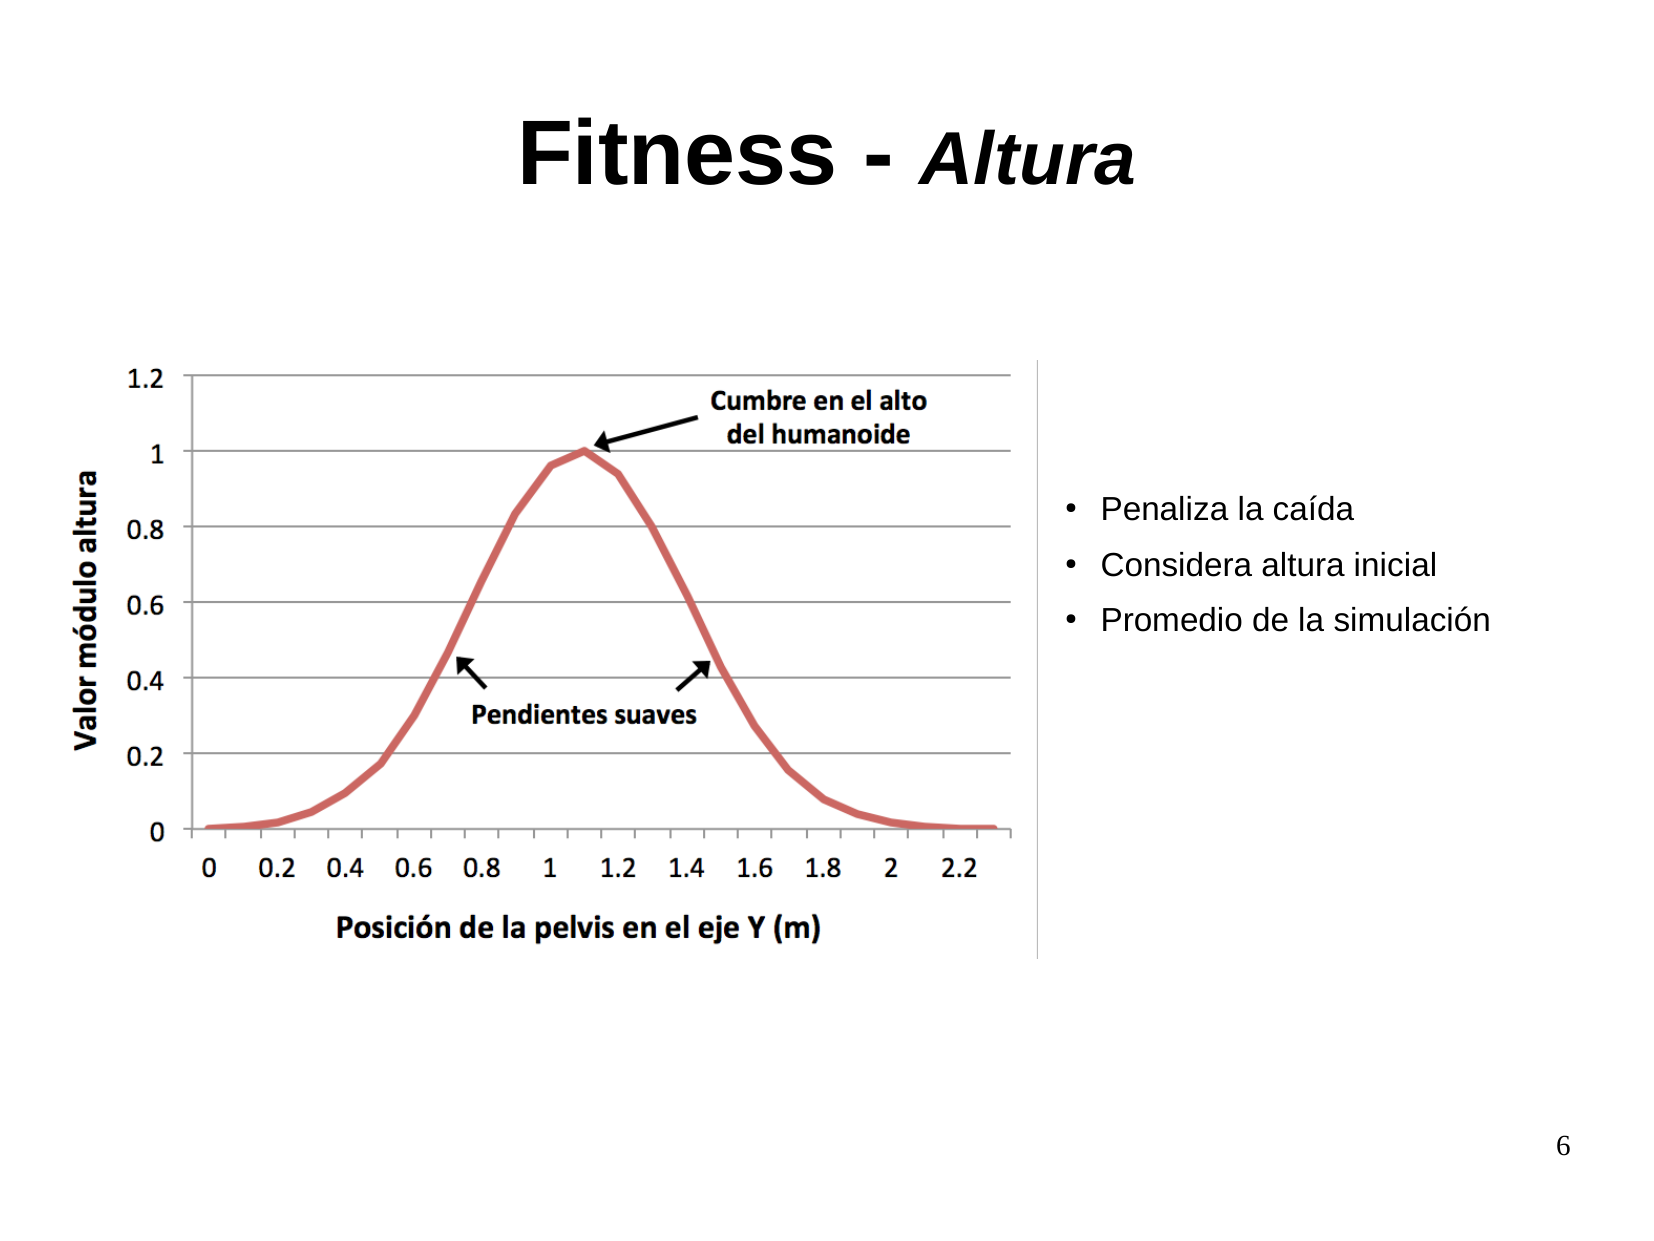

# Fitness - Altura
Penaliza la caída
Considera altura inicial
Promedio de la simulación
6